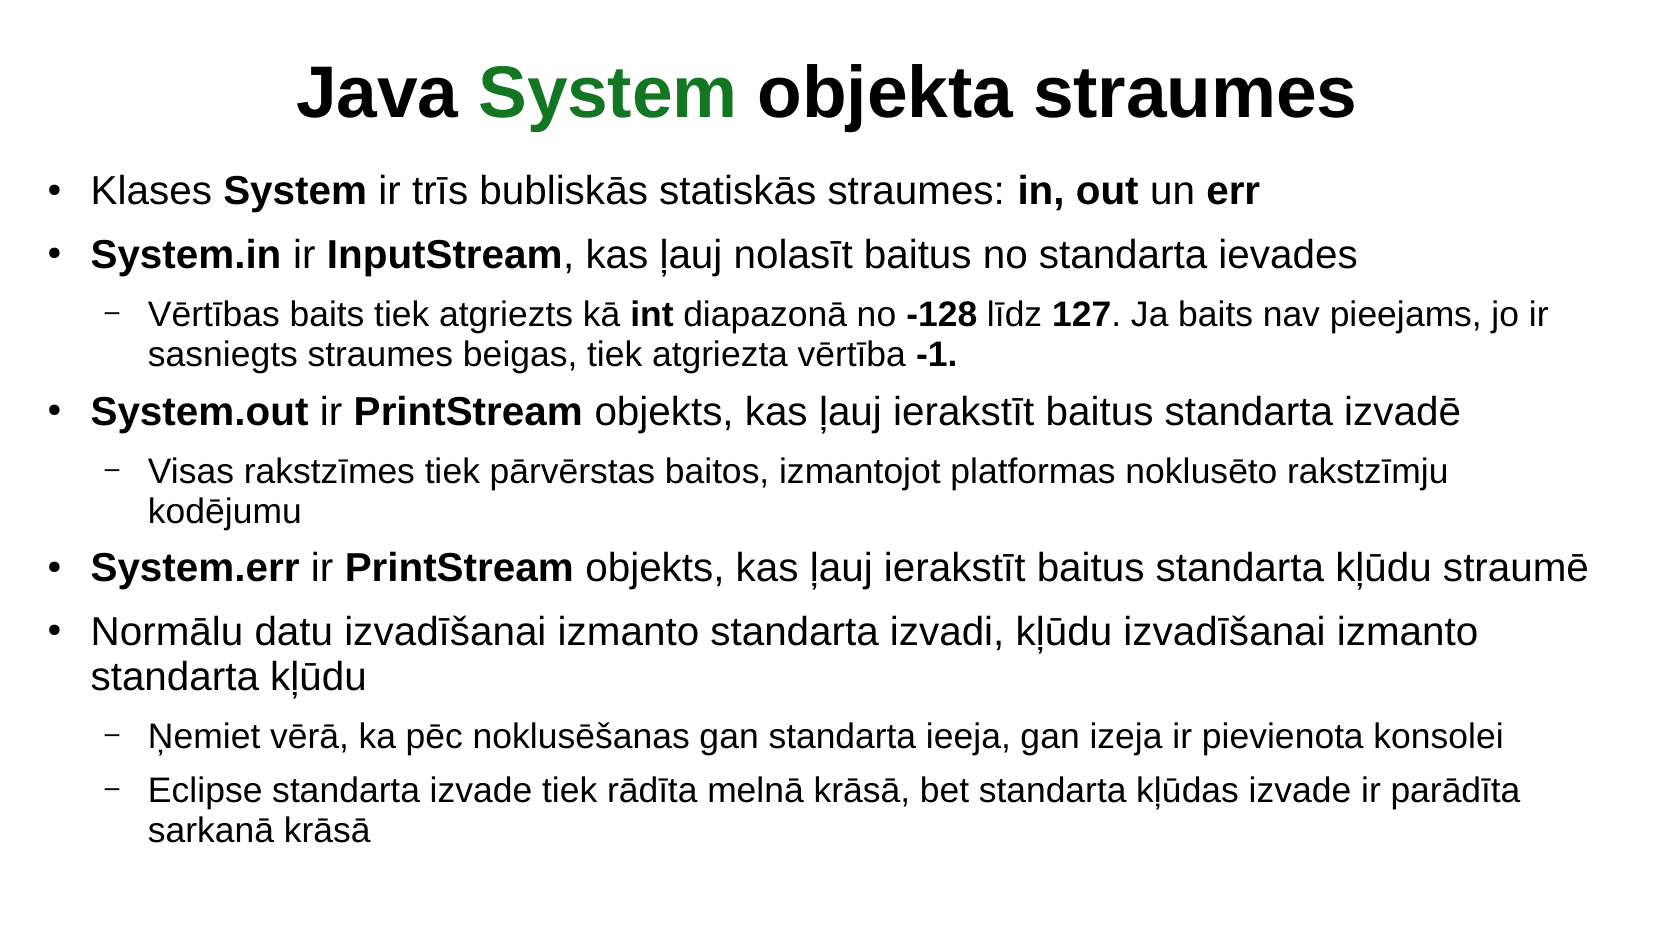

# Java System objekta straumes
Klases System ir trīs bubliskās statiskās straumes: in, out un err
System.in ir InputStream, kas ļauj nolasīt baitus no standarta ievades
Vērtības baits tiek atgriezts kā int diapazonā no -128 līdz 127. Ja baits nav pieejams, jo ir sasniegts straumes beigas, tiek atgriezta vērtība -1.
System.out ir PrintStream objekts, kas ļauj ierakstīt baitus standarta izvadē
Visas rakstzīmes tiek pārvērstas baitos, izmantojot platformas noklusēto rakstzīmju kodējumu
System.err ir PrintStream objekts, kas ļauj ierakstīt baitus standarta kļūdu straumē
Normālu datu izvadīšanai izmanto standarta izvadi, kļūdu izvadīšanai izmanto standarta kļūdu
Ņemiet vērā, ka pēc noklusēšanas gan standarta ieeja, gan izeja ir pievienota konsolei
Eclipse standarta izvade tiek rādīta melnā krāsā, bet standarta kļūdas izvade ir parādīta sarkanā krāsā